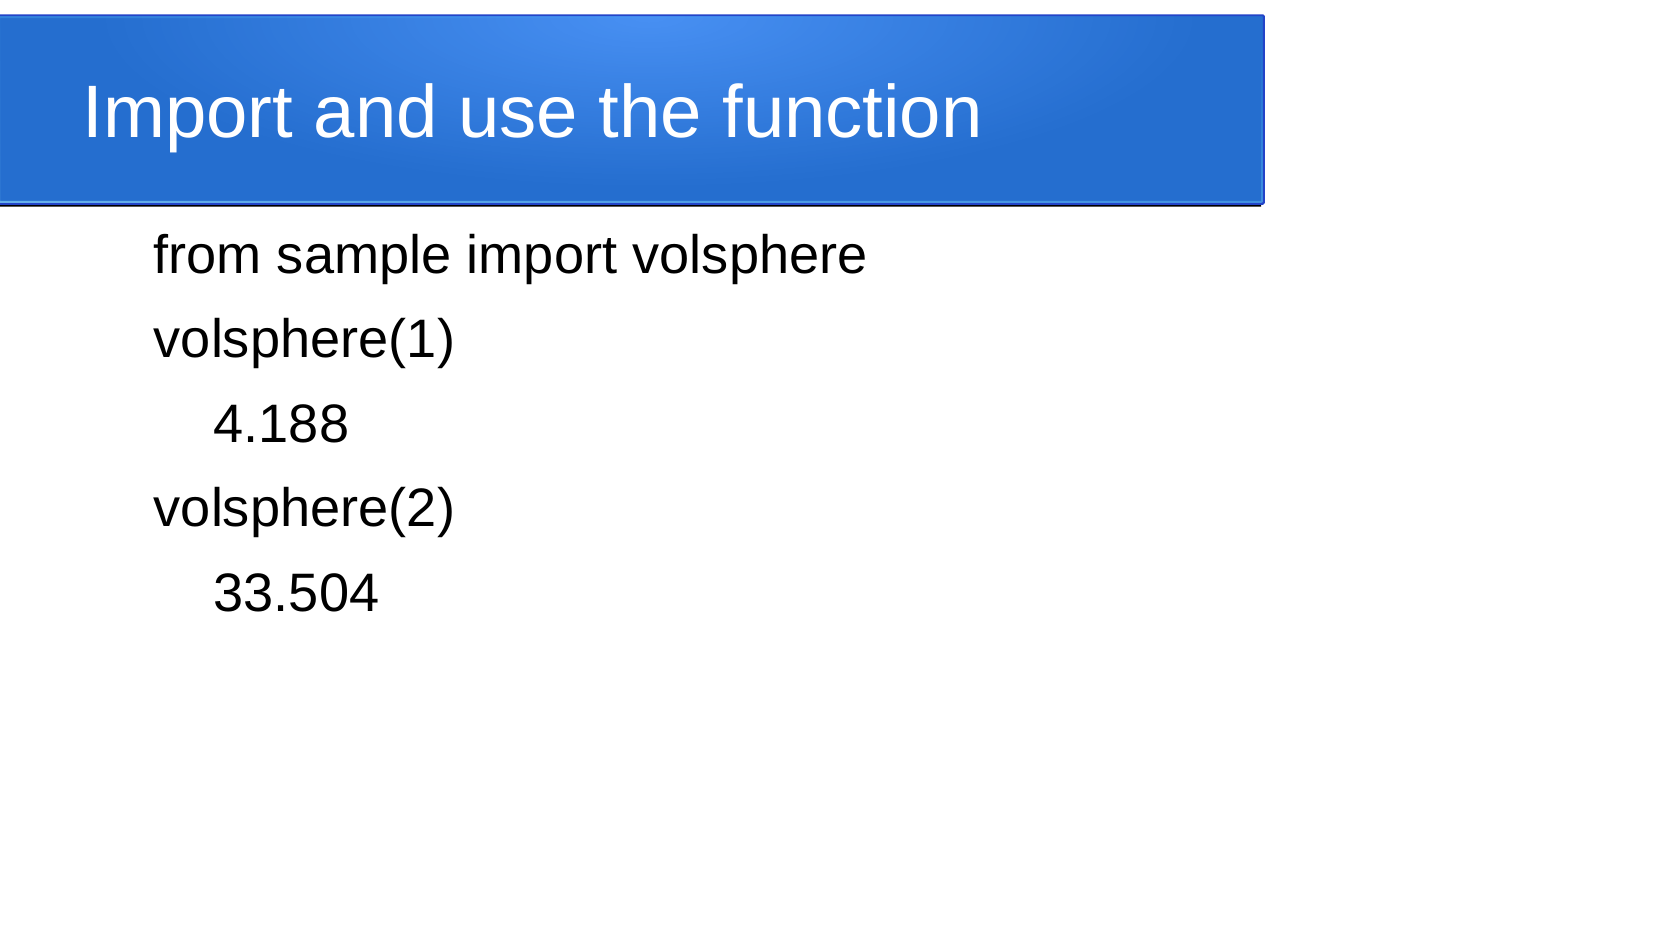

# Import and use the function
from sample import volsphere
volsphere(1)
 4.188
volsphere(2)
 33.504